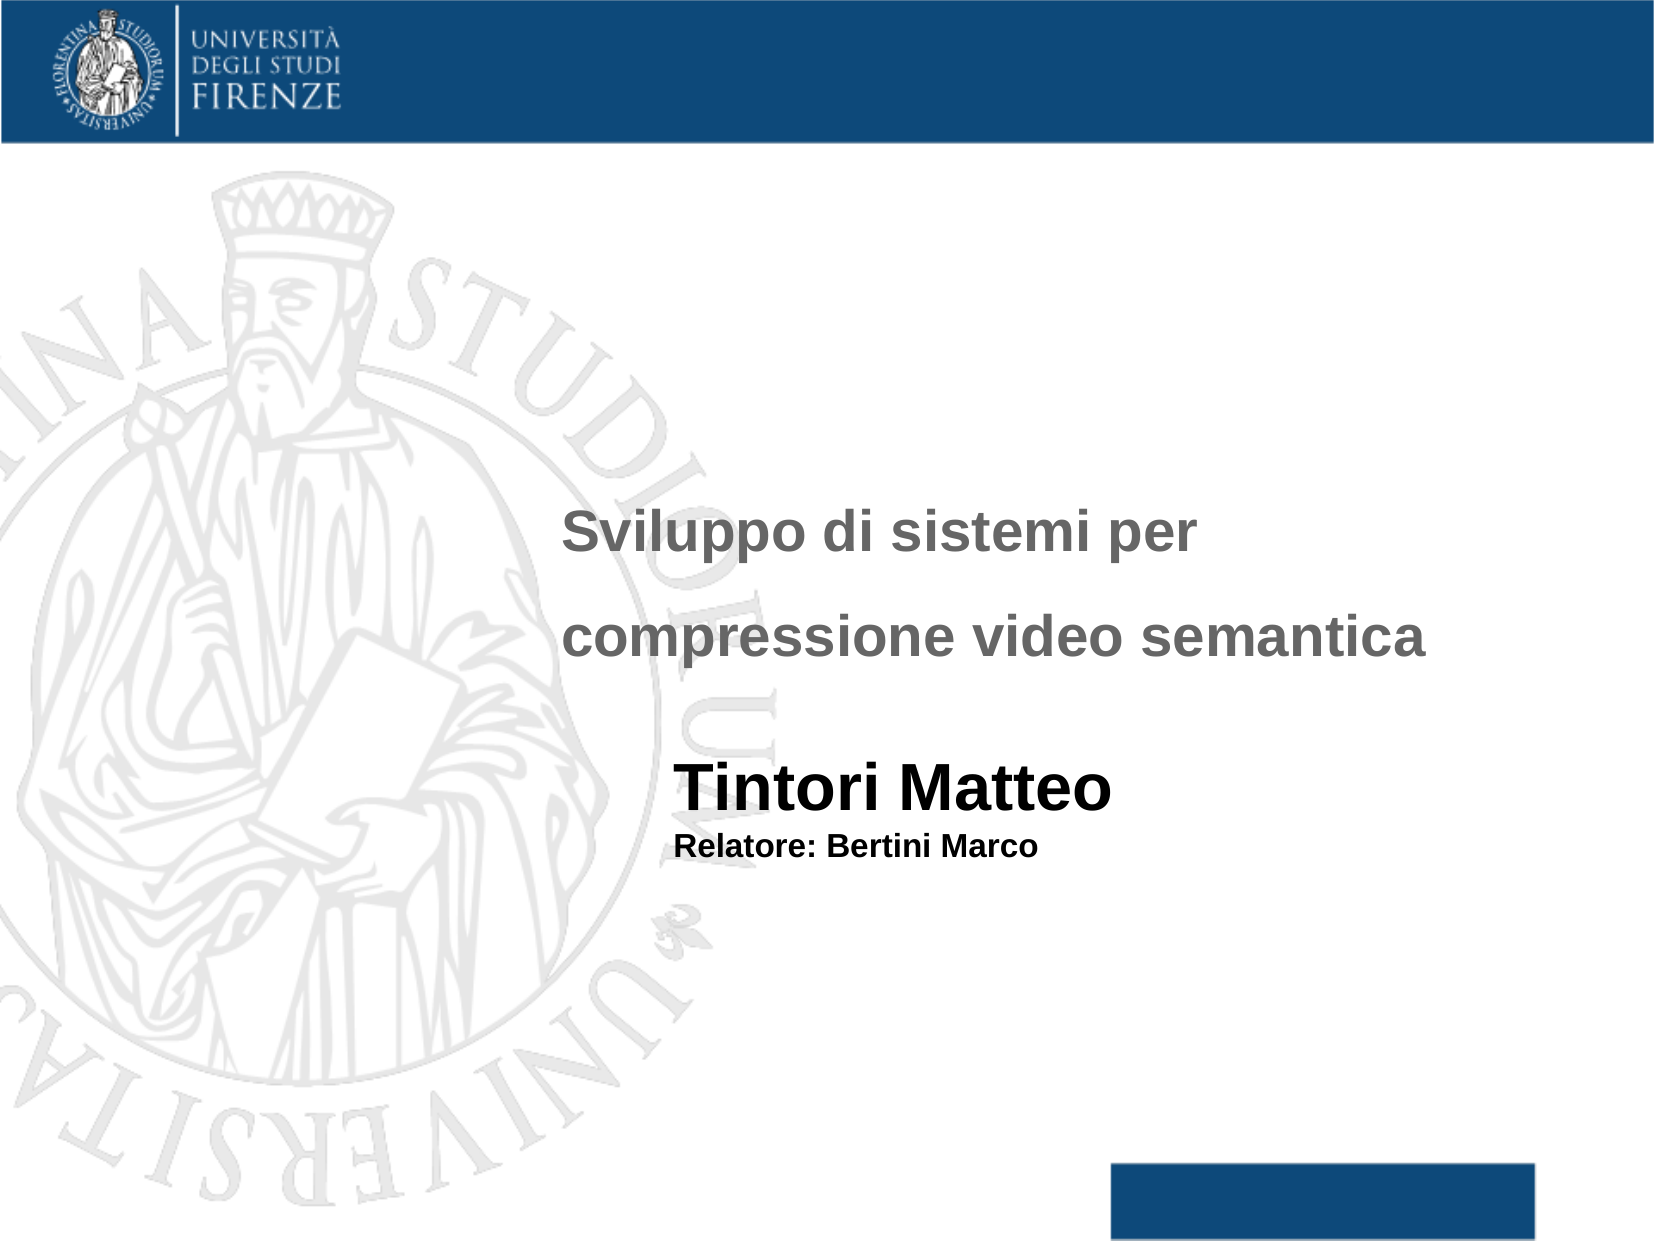

# Sviluppo di sistemi per compressione video semantica
Tintori Matteo
Relatore: Bertini Marco